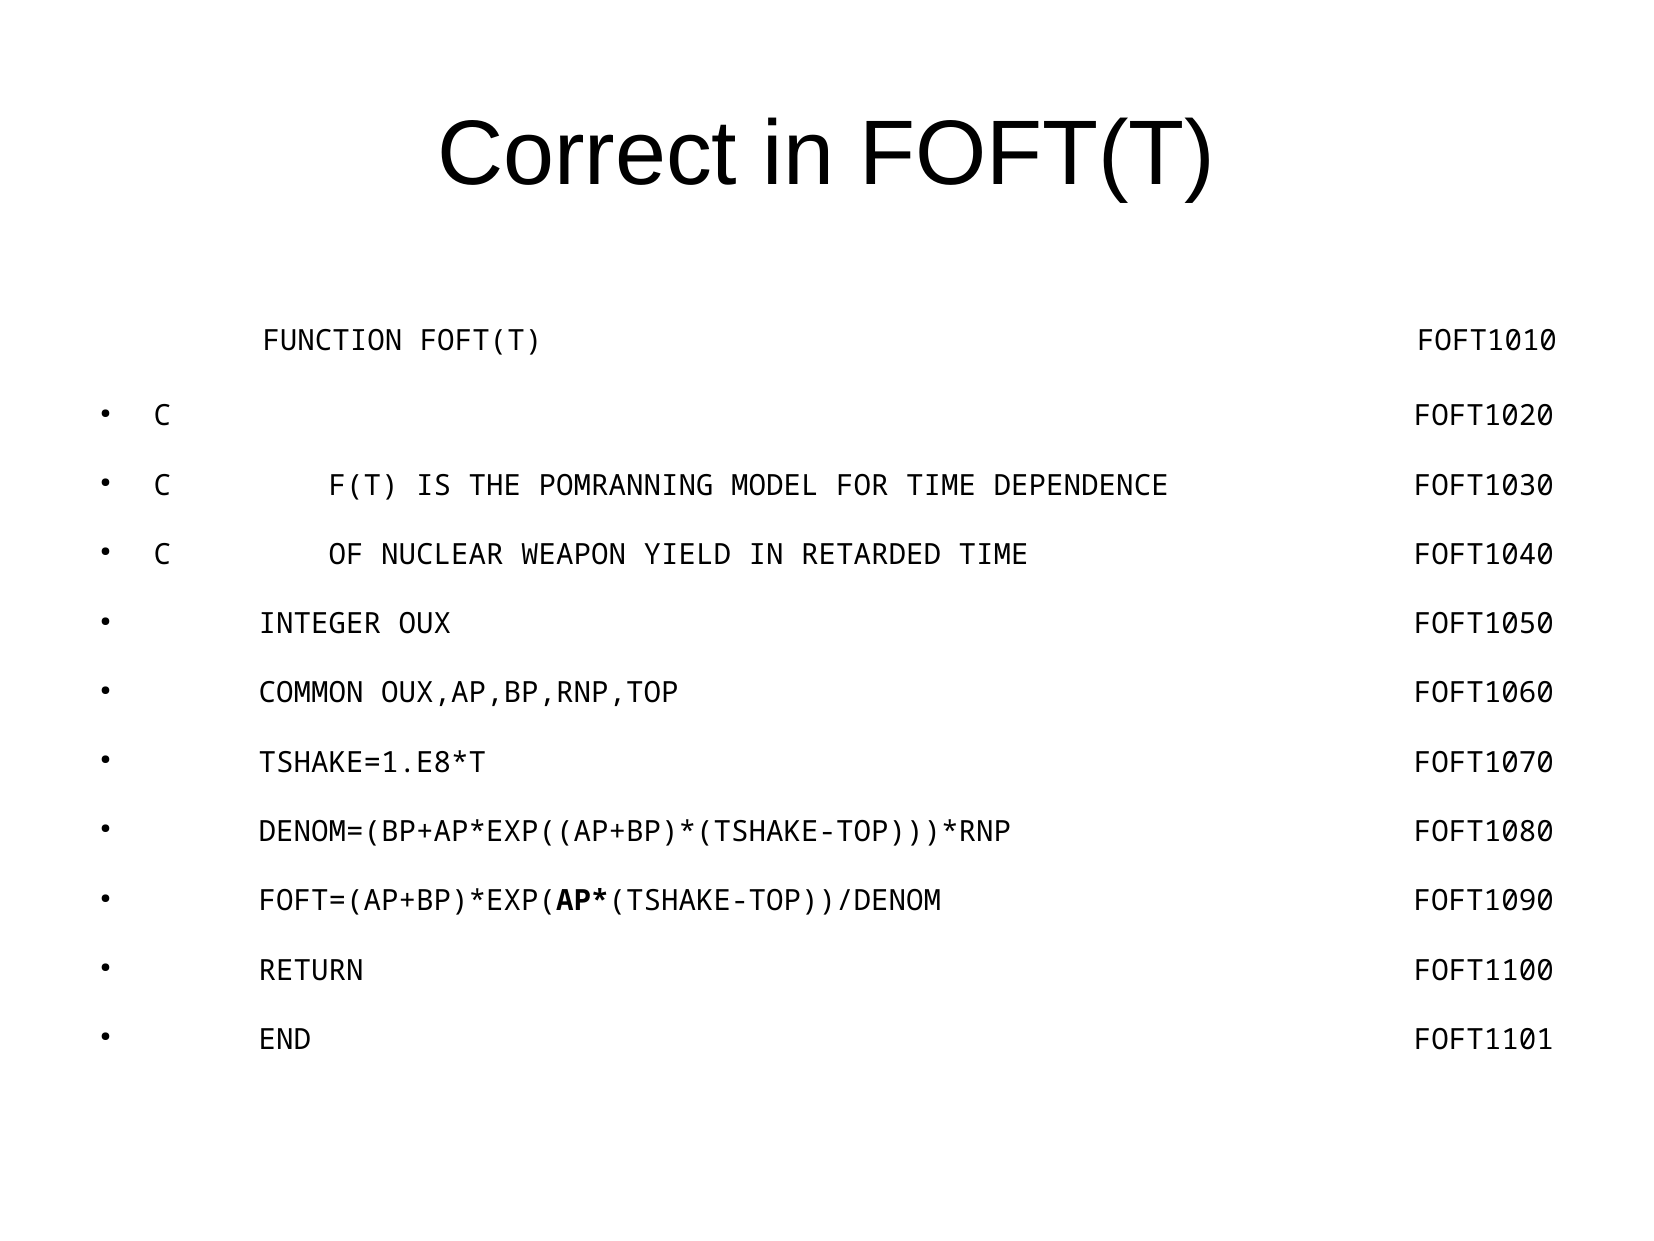

# Correct in FOFT(T)
 FUNCTION FOFT(T) FOFT1010
C FOFT1020
C F(T) IS THE POMRANNING MODEL FOR TIME DEPENDENCE FOFT1030
C OF NUCLEAR WEAPON YIELD IN RETARDED TIME FOFT1040
 INTEGER OUX FOFT1050
 COMMON OUX,AP,BP,RNP,TOP FOFT1060
 TSHAKE=1.E8*T FOFT1070
 DENOM=(BP+AP*EXP((AP+BP)*(TSHAKE-TOP)))*RNP FOFT1080
 FOFT=(AP+BP)*EXP(AP*(TSHAKE-TOP))/DENOM FOFT1090
 RETURN FOFT1100
 END FOFT1101